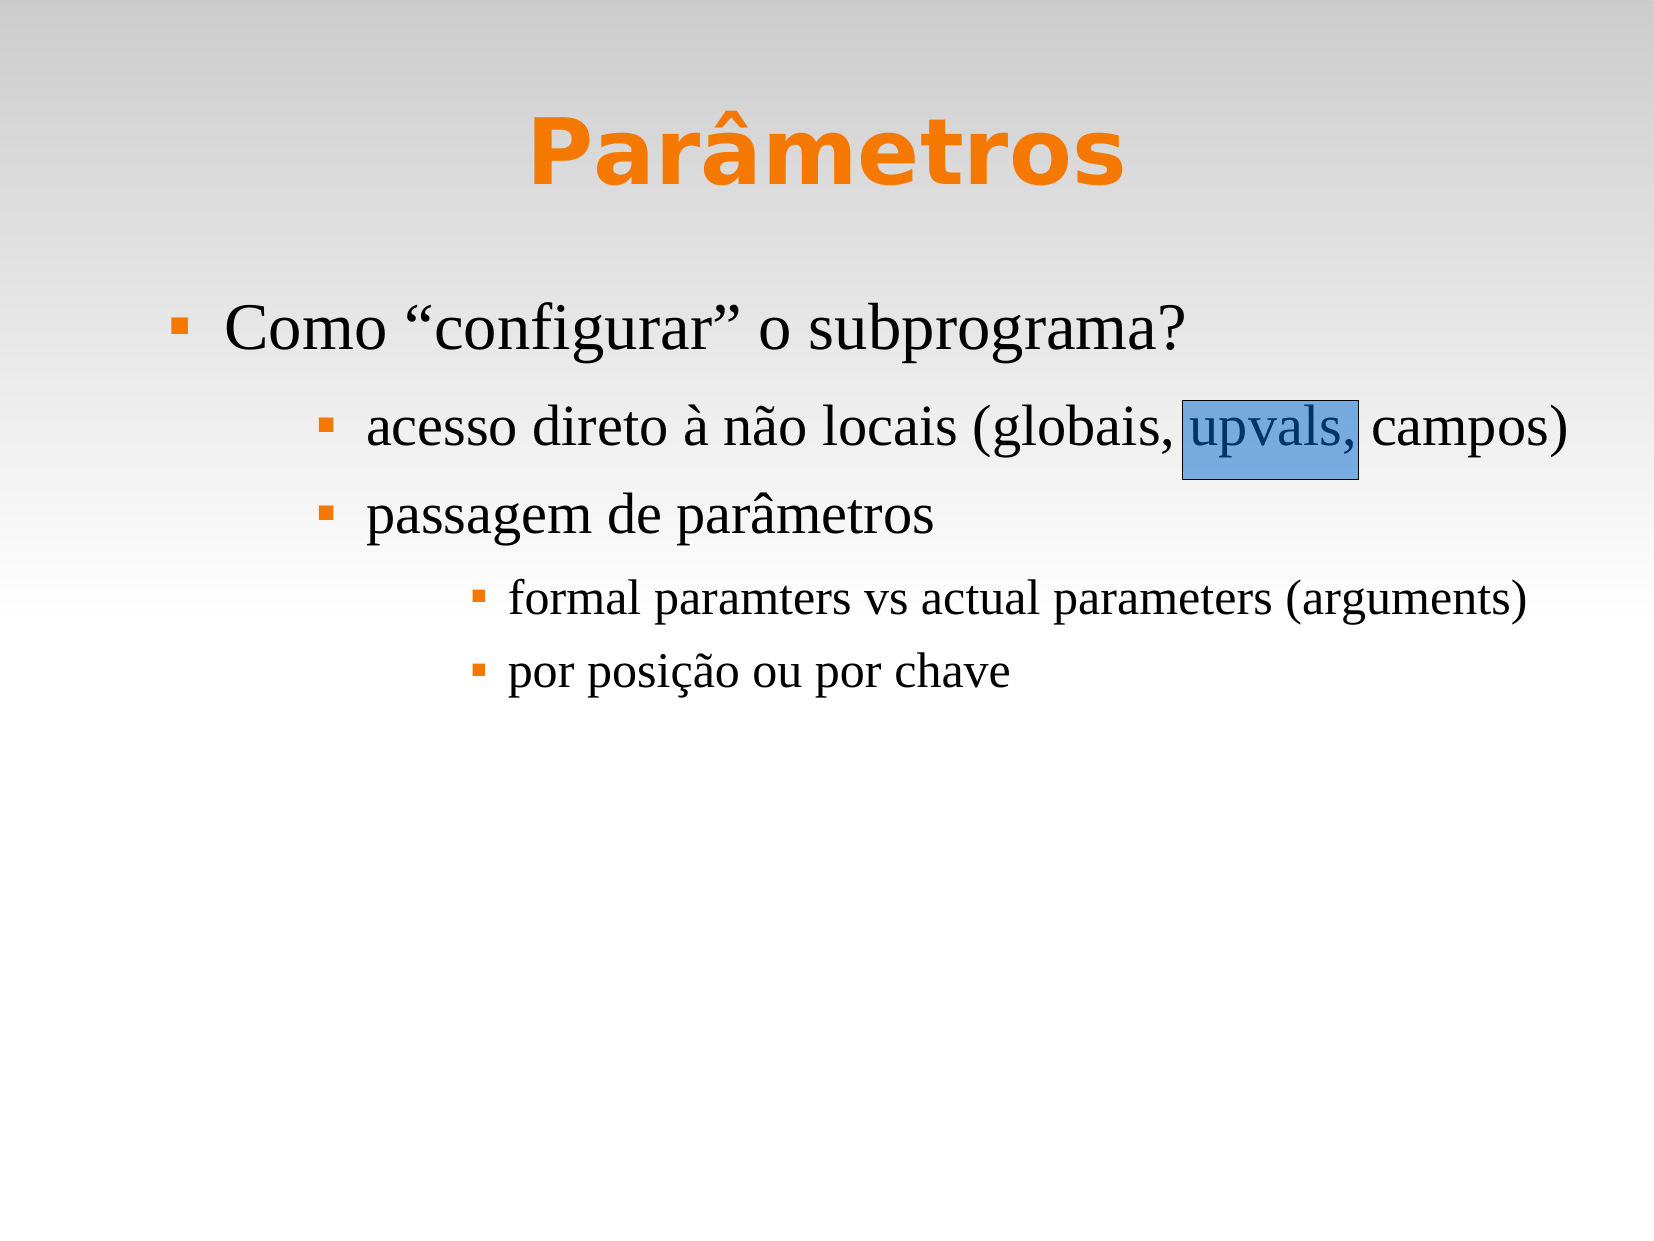

# Parâmetros
Como “configurar” o subprograma?
acesso direto à não locais (globais, upvals, campos)
passagem de parâmetros
formal paramters vs actual parameters (arguments)
por posição ou por chave